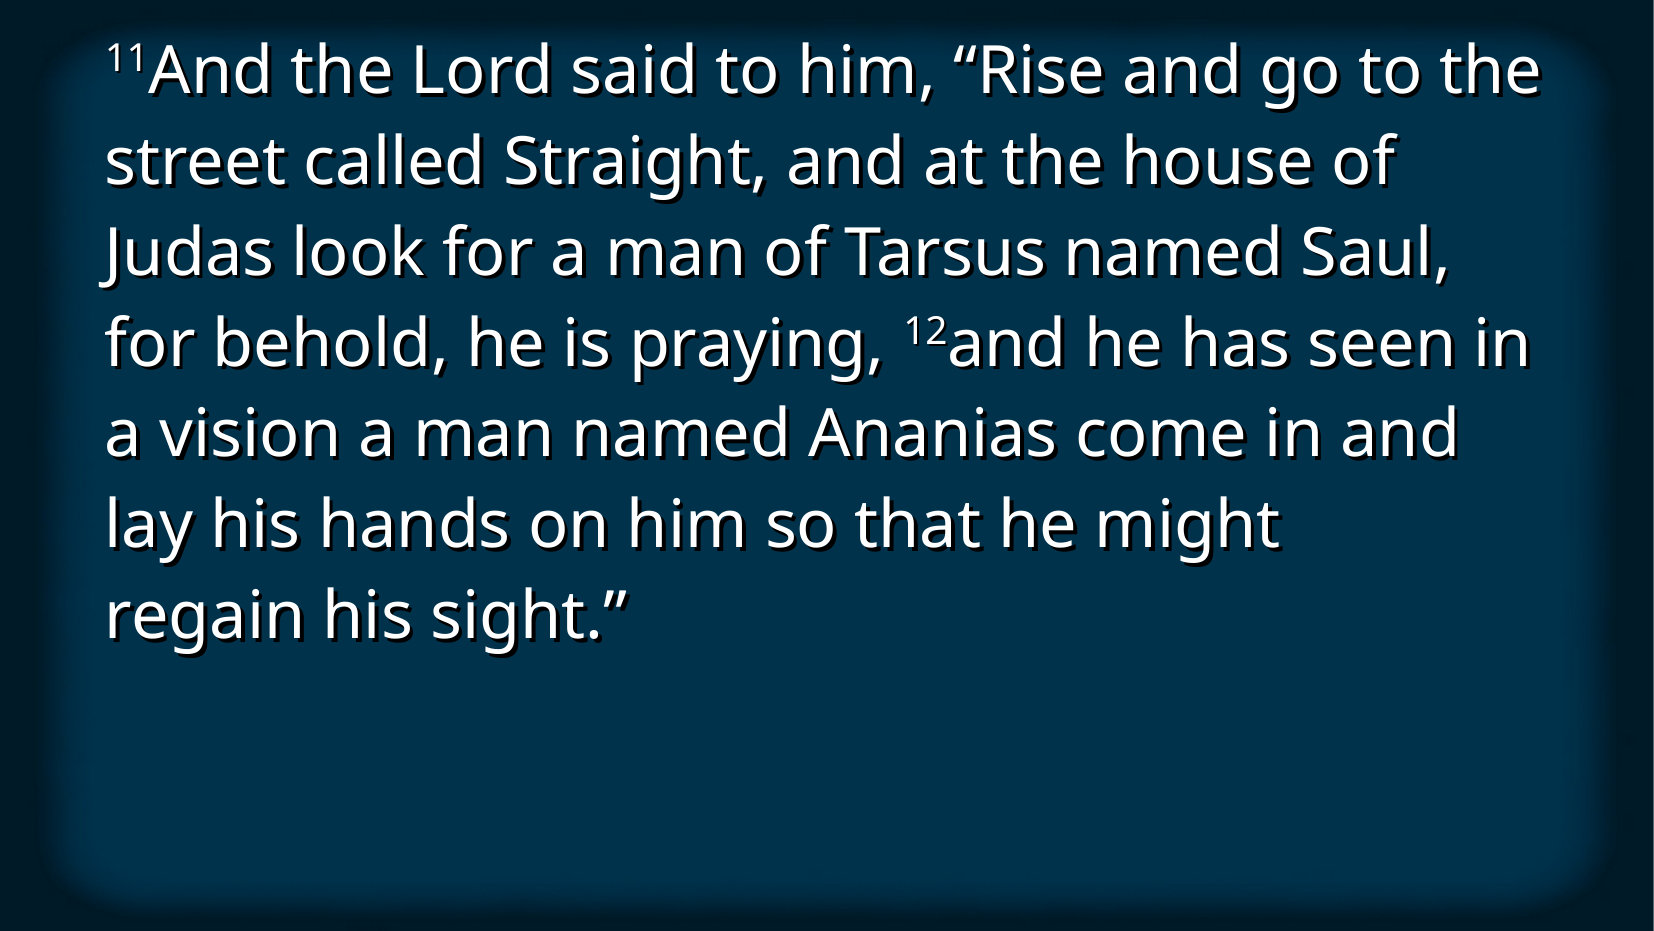

11And the Lord said to him, “Rise and go to the street called Straight, and at the house of Judas look for a man of Tarsus named Saul, for behold, he is praying, 12and he has seen in a vision a man named Ananias come in and lay his hands on him so that he might
regain his sight.”